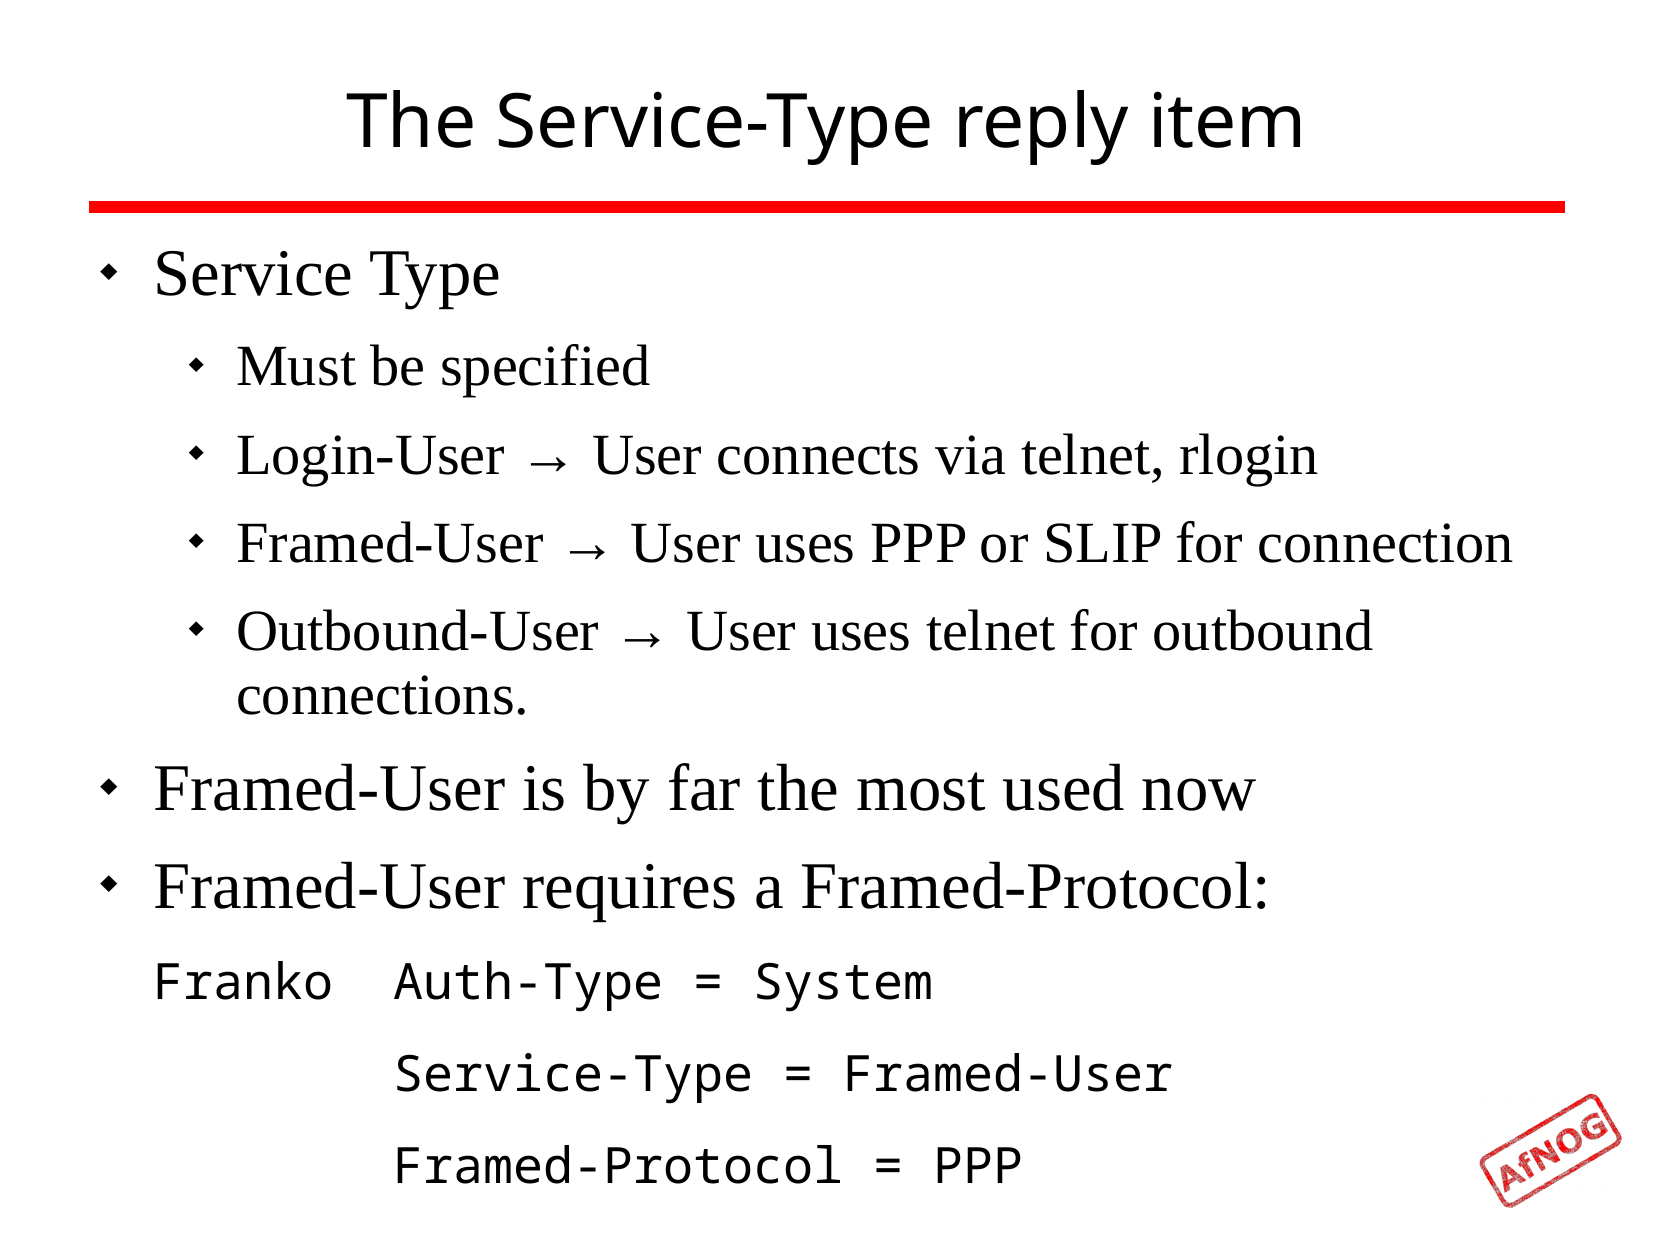

# The Service-Type reply item
Service Type
Must be specified
Login-User → User connects via telnet, rlogin
Framed-User → User uses PPP or SLIP for connection
Outbound-User → User uses telnet for outbound connections.
Framed-User is by far the most used now
Framed-User requires a Framed-Protocol:
Franko Auth-Type = System
 Service-Type = Framed-User
 Framed-Protocol = PPP